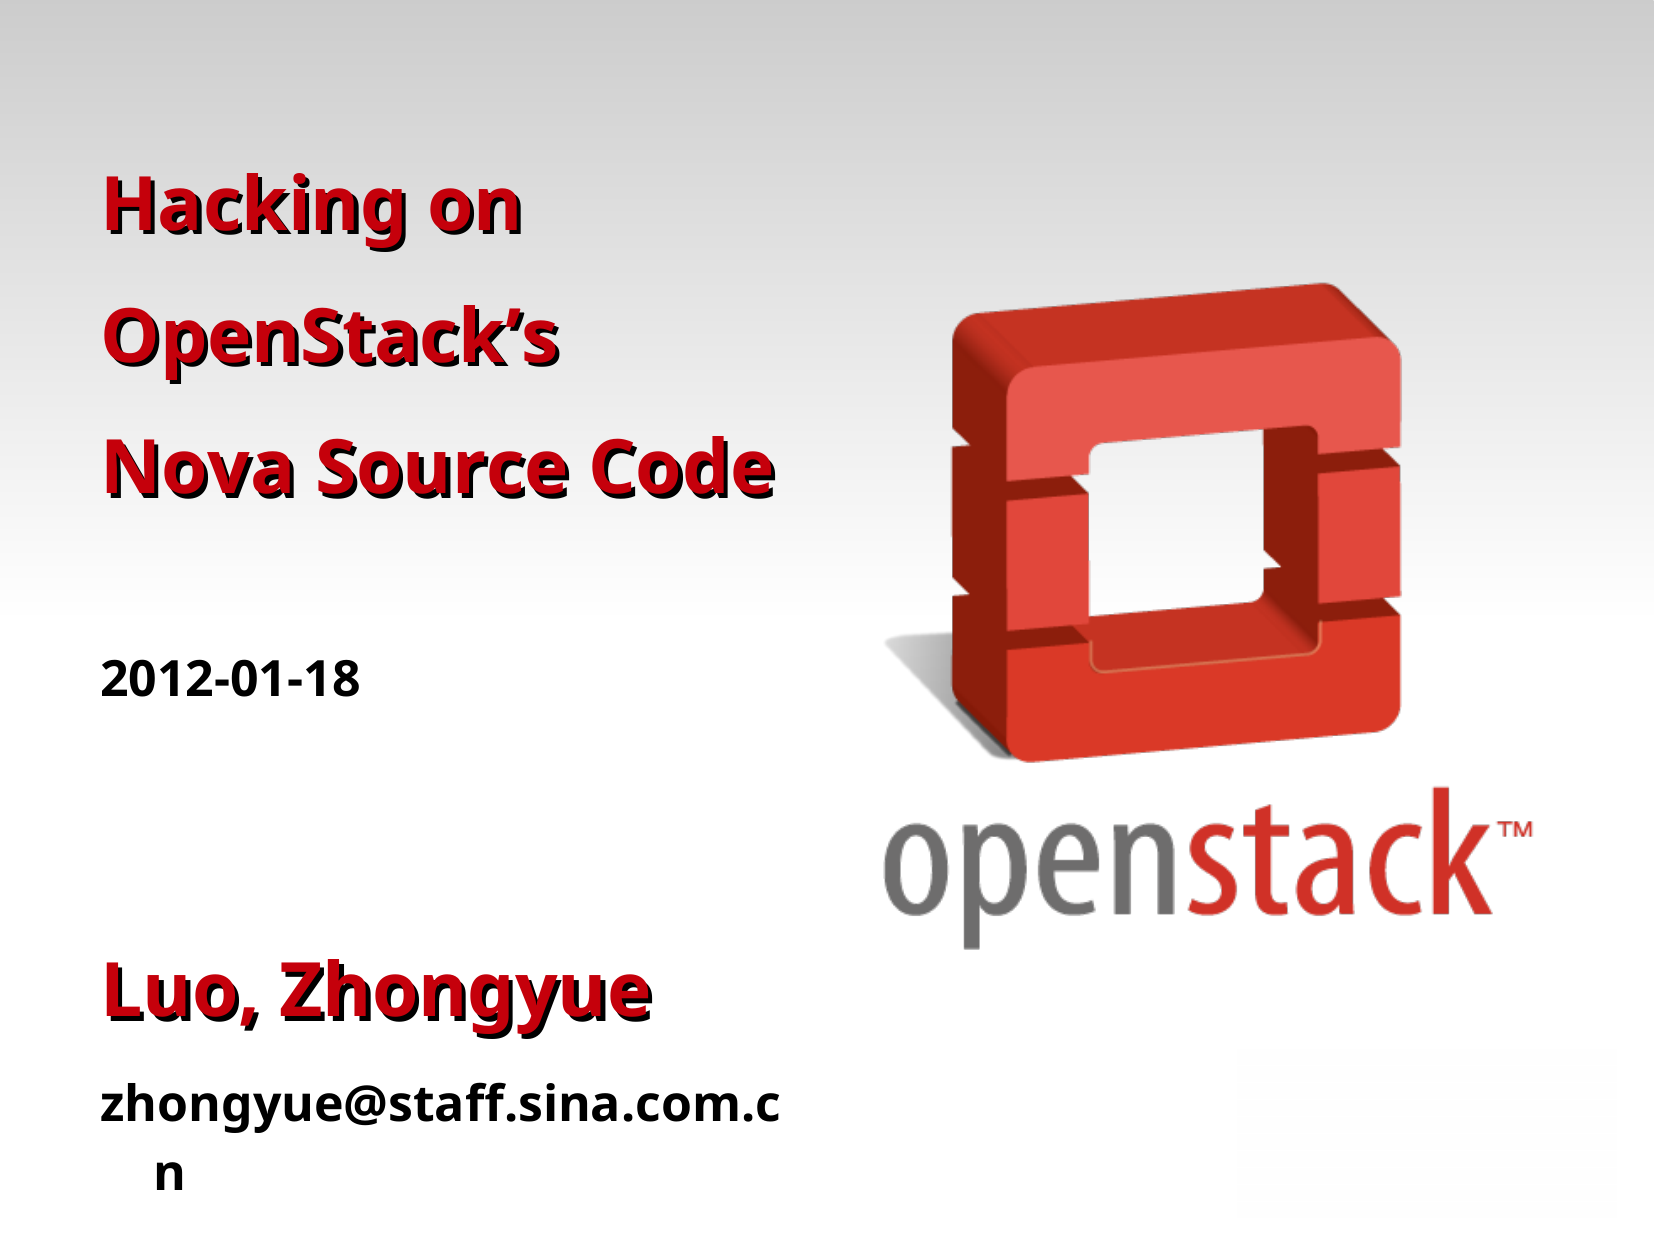

# Hacking on
OpenStack’s
Nova Source Code
2012-01-18
Luo, Zhongyue
zhongyue@staff.sina.com.cn